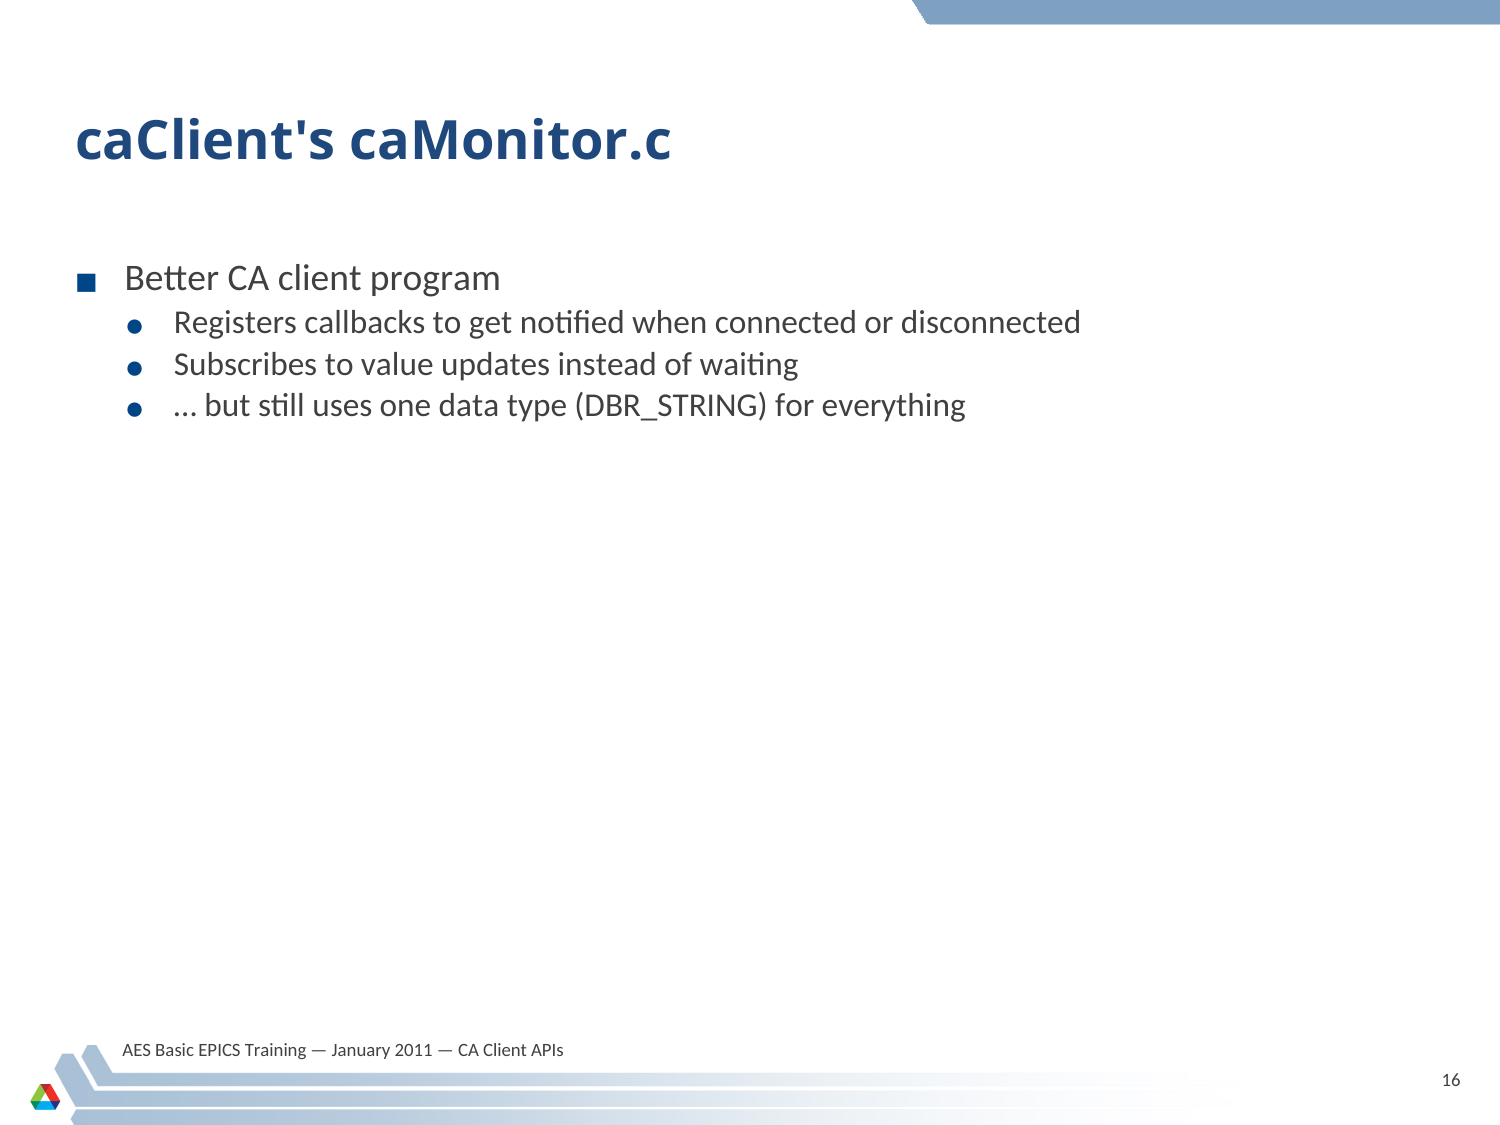

# caClient's caMonitor.c
Better CA client program
Registers callbacks to get notified when connected or disconnected
Subscribes to value updates instead of waiting
… but still uses one data type (DBR_STRING) for everything
AES Basic EPICS Training — January 2011 — CA Client APIs
16